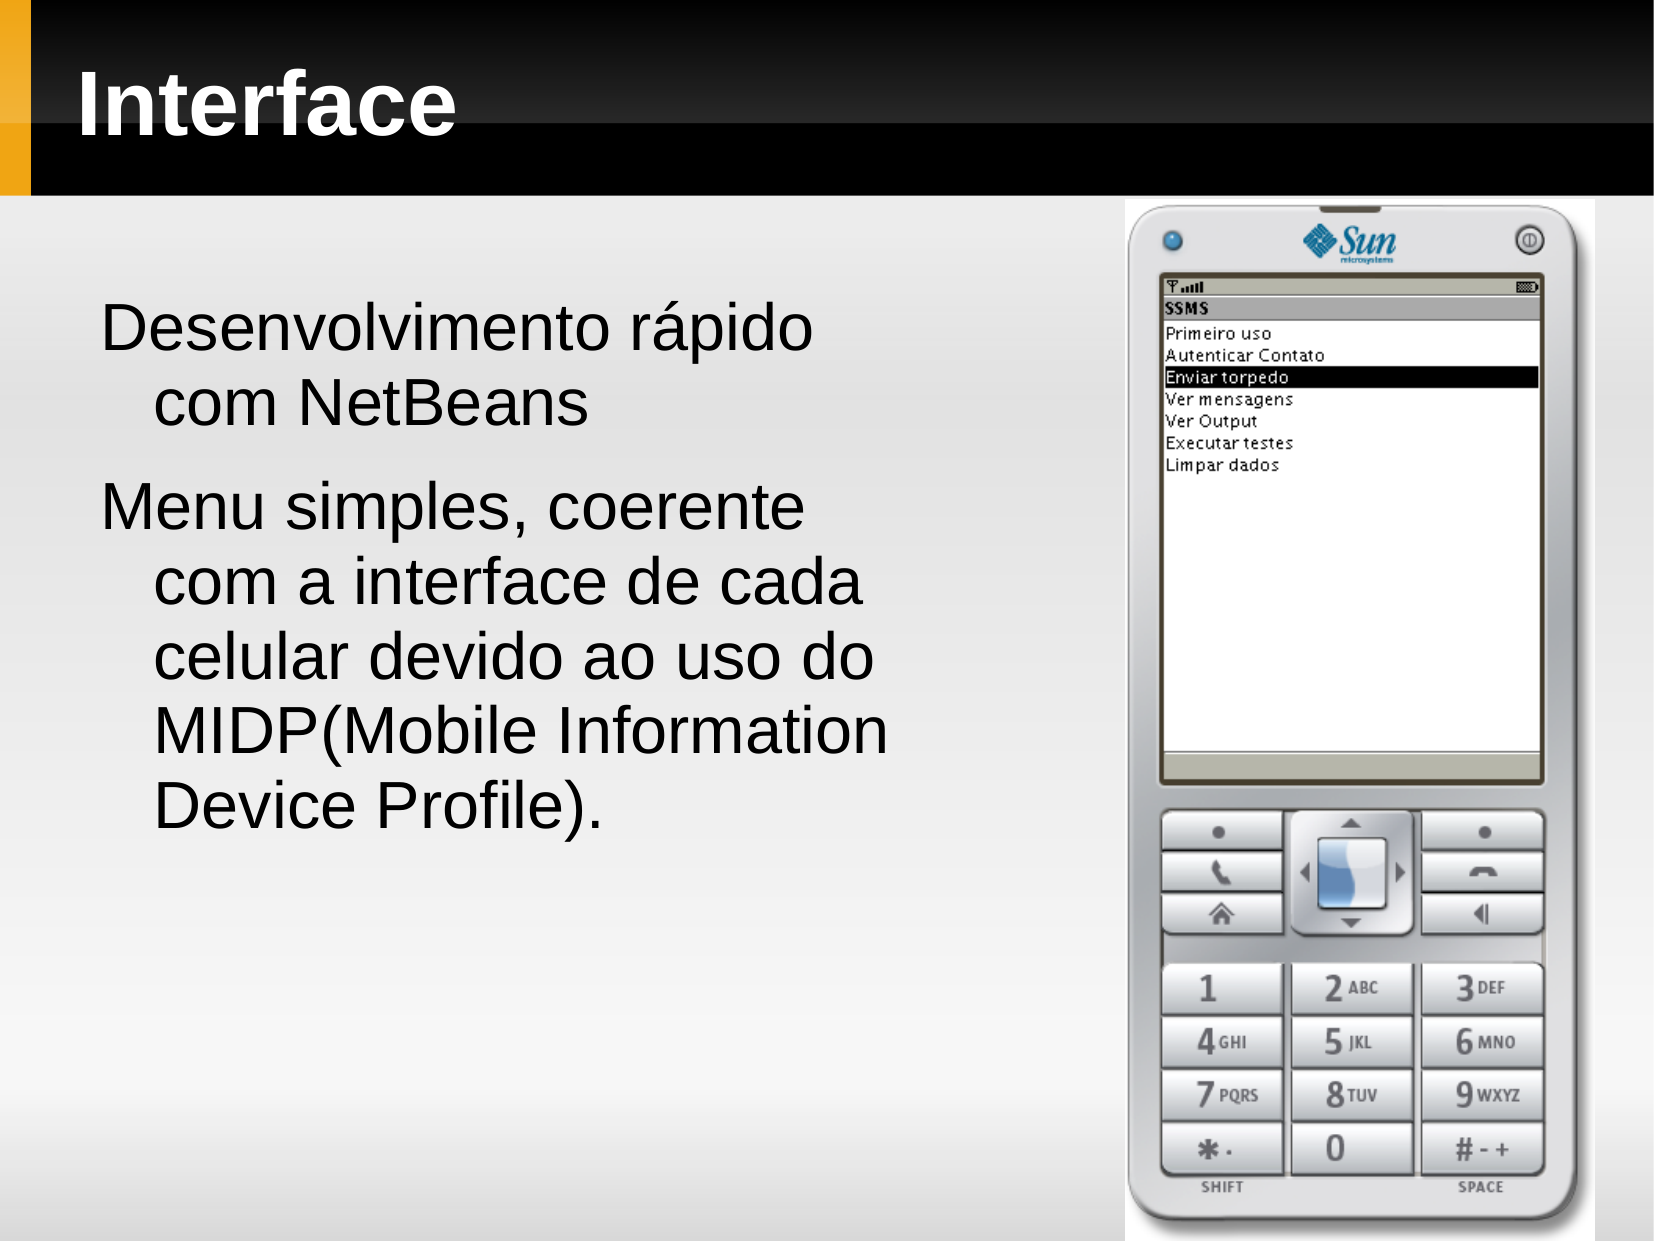

# Interface
Desenvolvimento rápido com NetBeans
Menu simples, coerente com a interface de cada celular devido ao uso do MIDP(Mobile Information Device Profile).